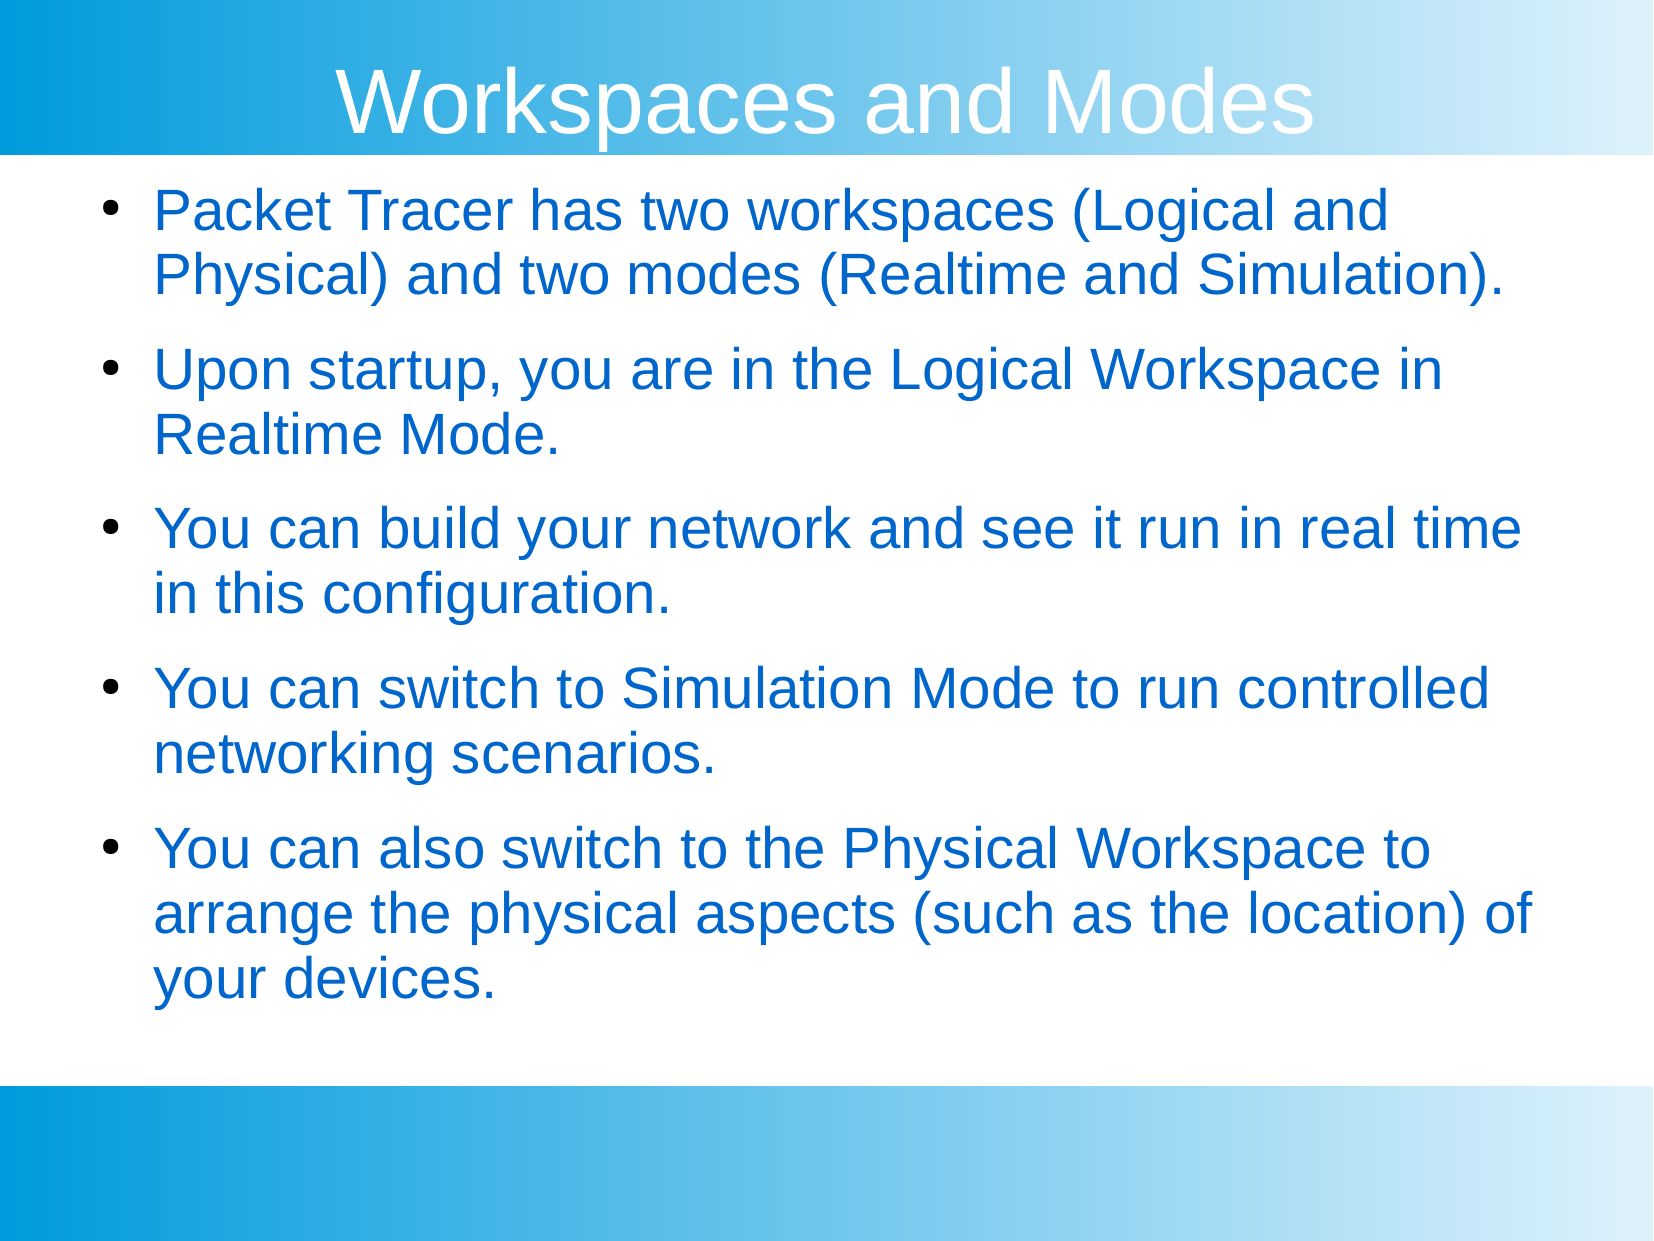

# Workspaces and Modes
Packet Tracer has two workspaces (Logical and Physical) and two modes (Realtime and Simulation).
Upon startup, you are in the Logical Workspace in Realtime Mode.
You can build your network and see it run in real time in this configuration.
You can switch to Simulation Mode to run controlled networking scenarios.
You can also switch to the Physical Workspace to arrange the physical aspects (such as the location) of your devices.